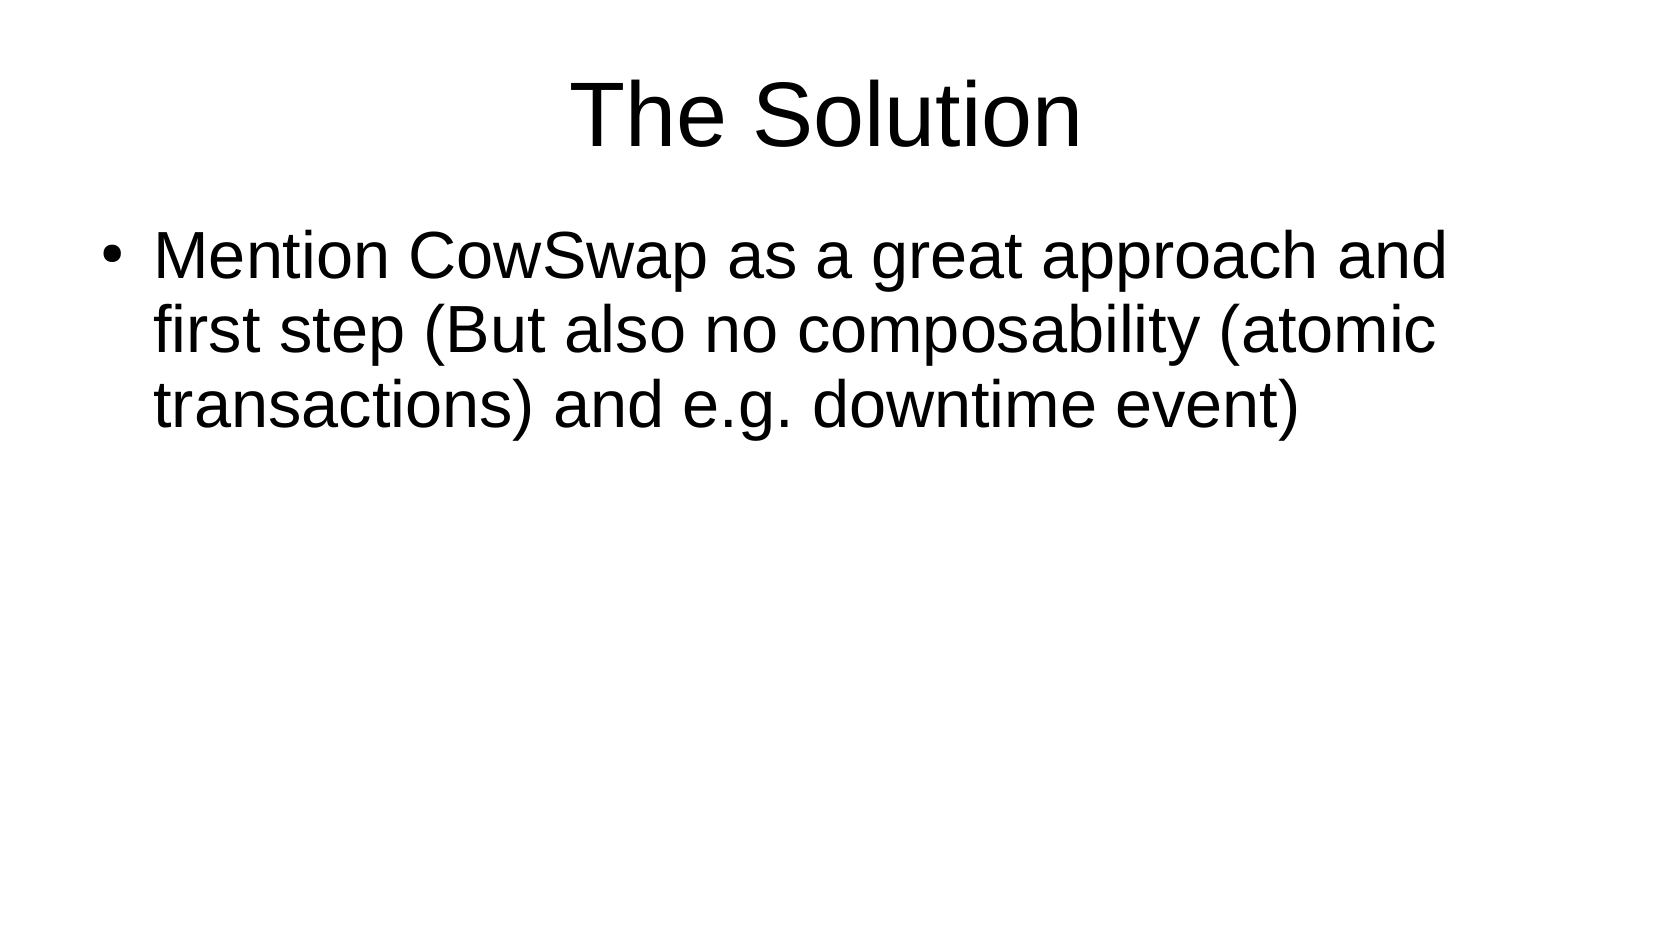

# The Solution
Mention CowSwap as a great approach and first step (But also no composability (atomic transactions) and e.g. downtime event)